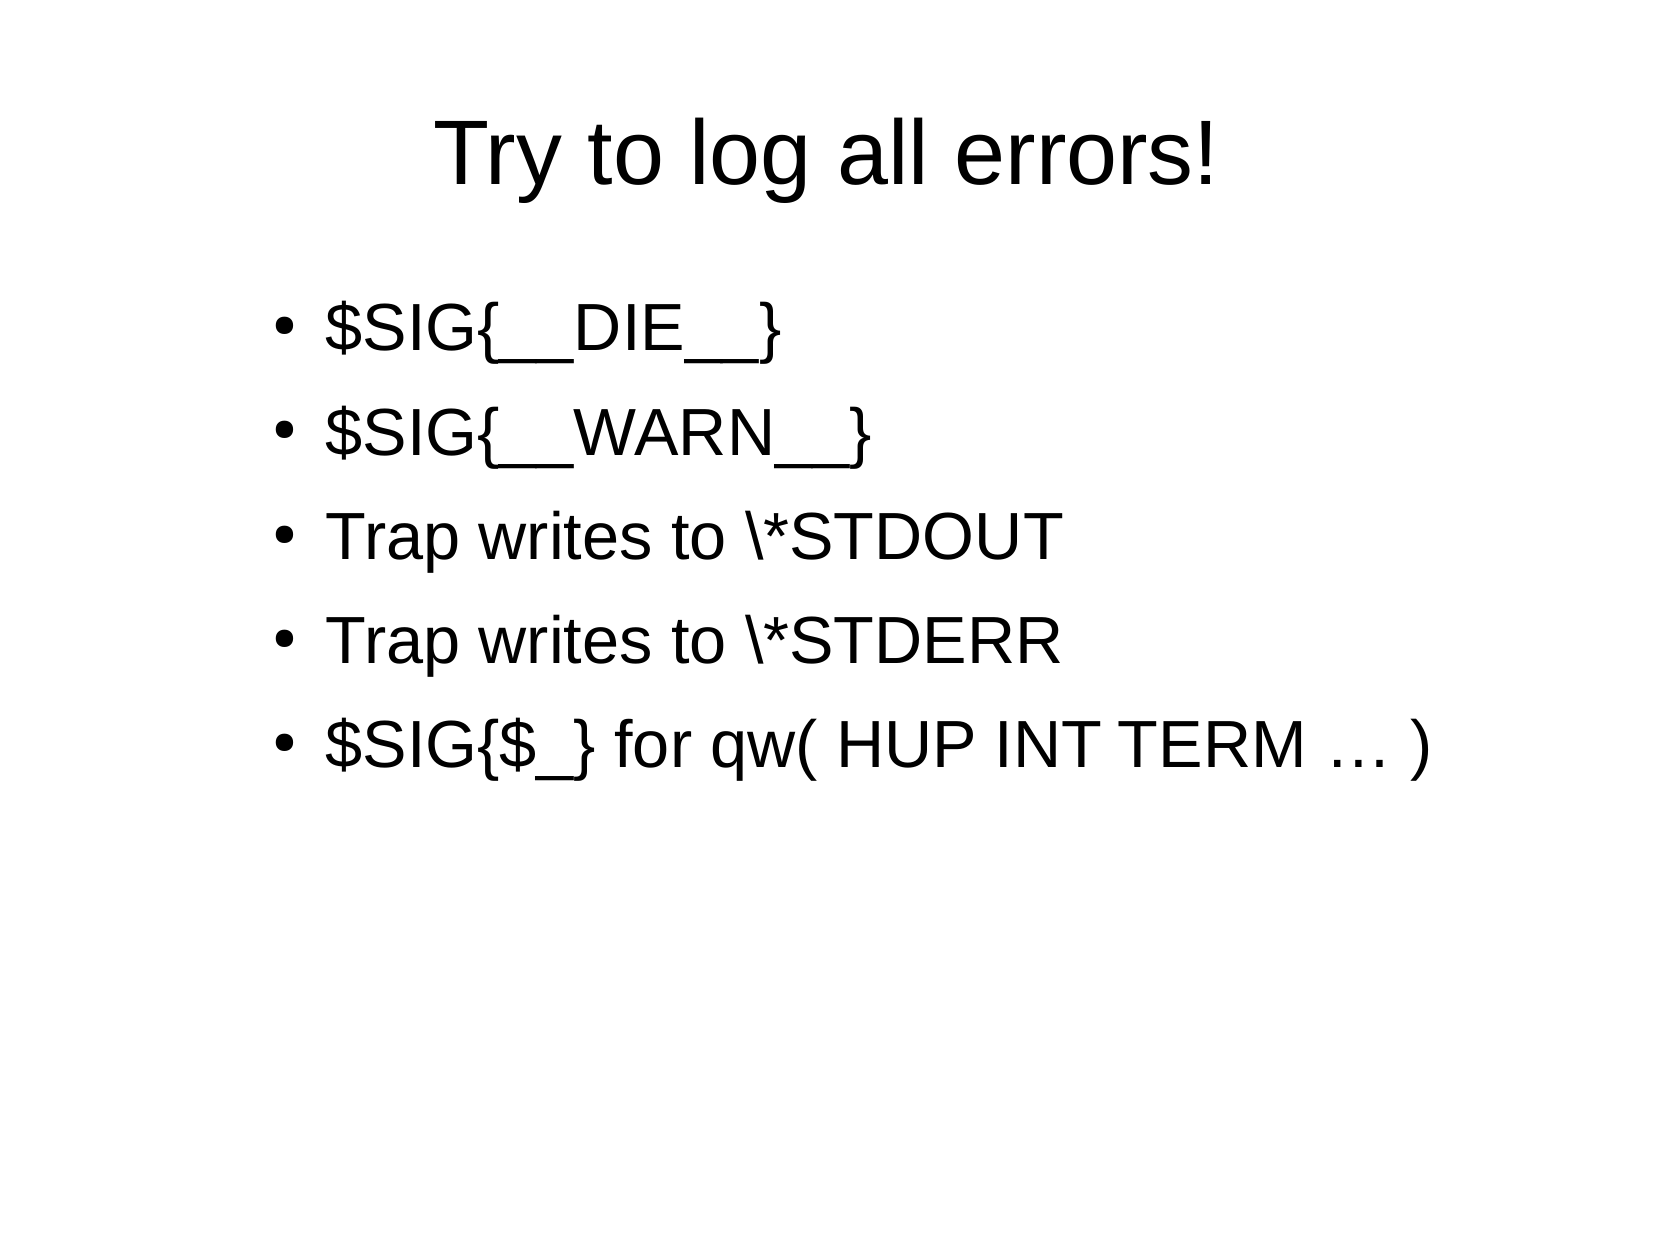

# Try to log all errors!
$SIG{__DIE__}
$SIG{__WARN__}
Trap writes to \*STDOUT
Trap writes to \*STDERR
$SIG{$_} for qw( HUP INT TERM … )